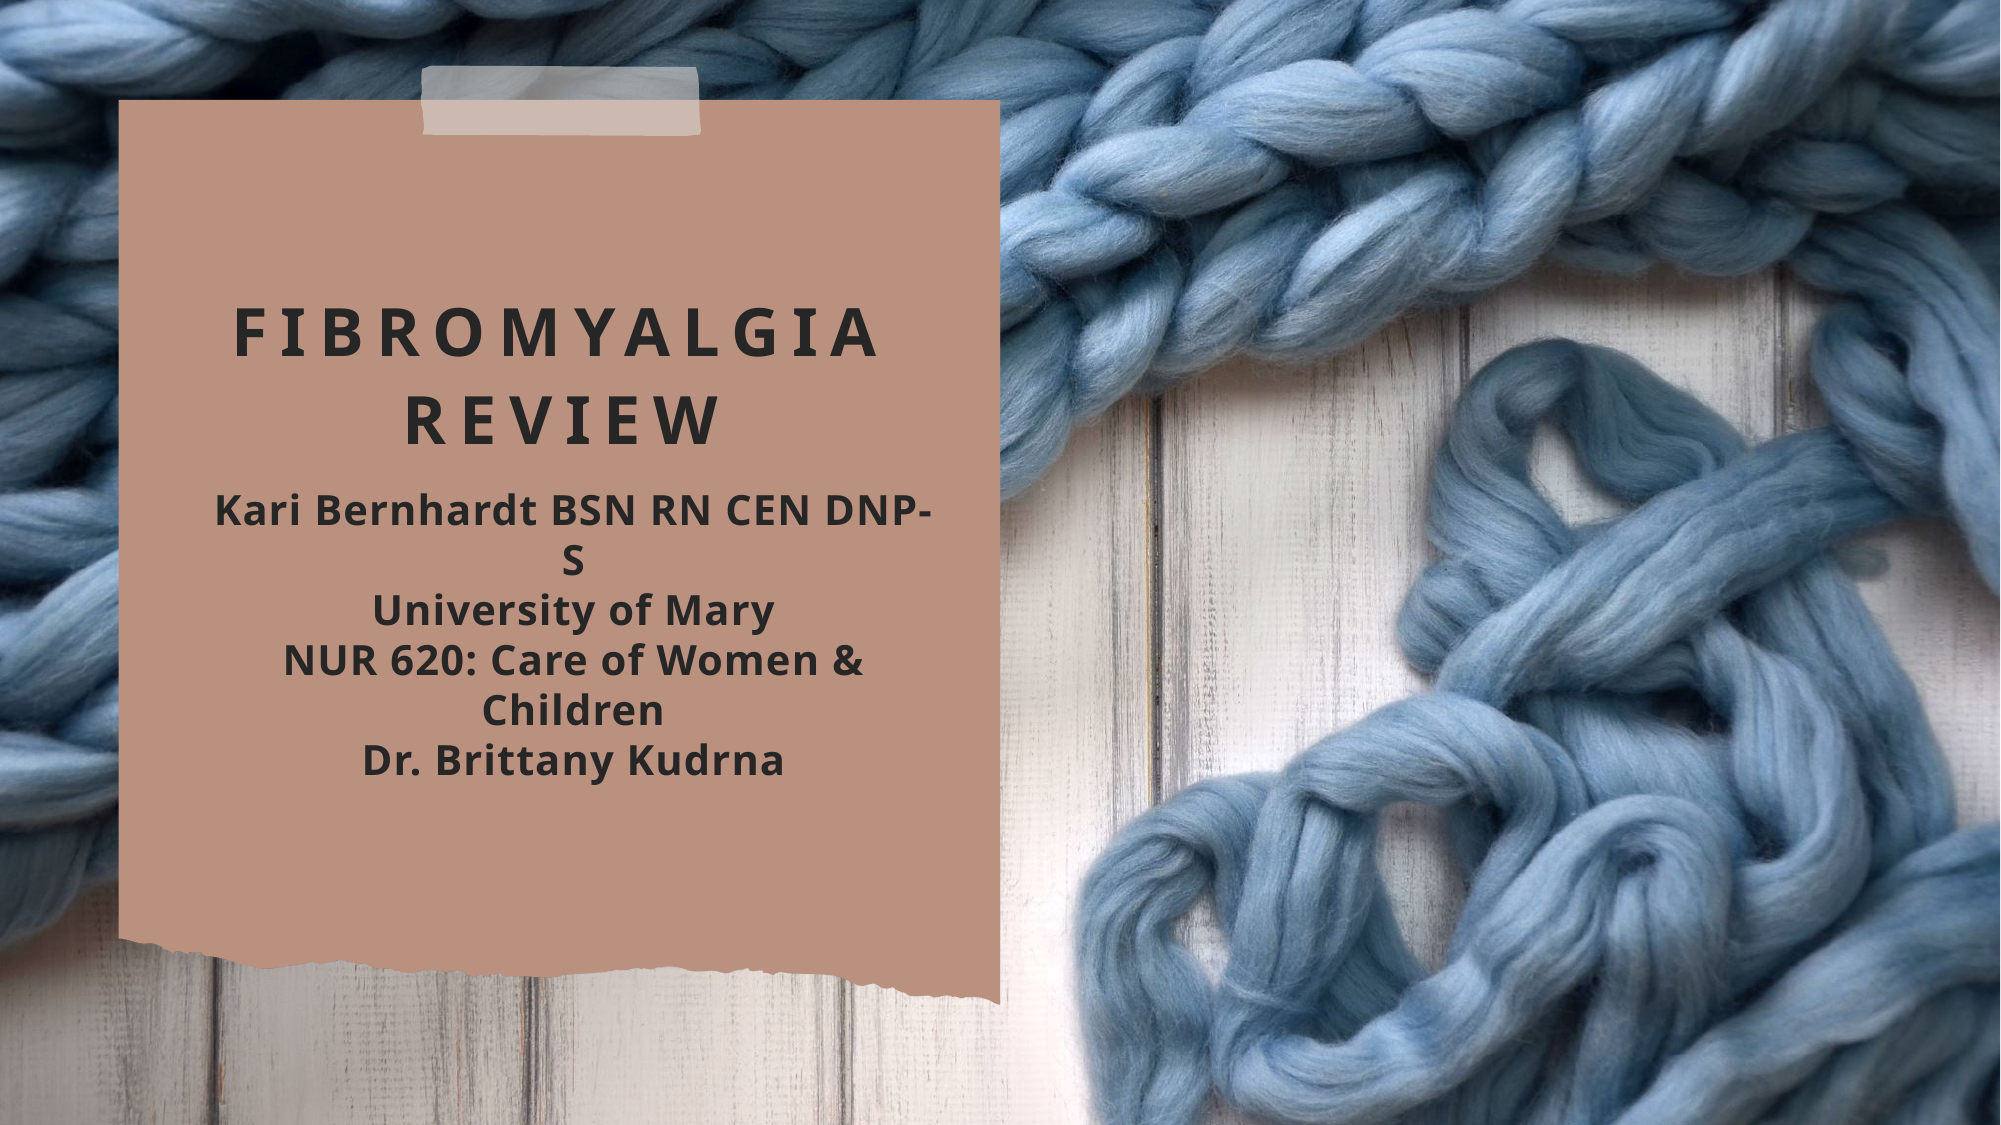

# Fibromyalgia Review
Kari Bernhardt BSN RN CEN DNP-S
University of Mary
NUR 620: Care of Women & Children
Dr. Brittany Kudrna